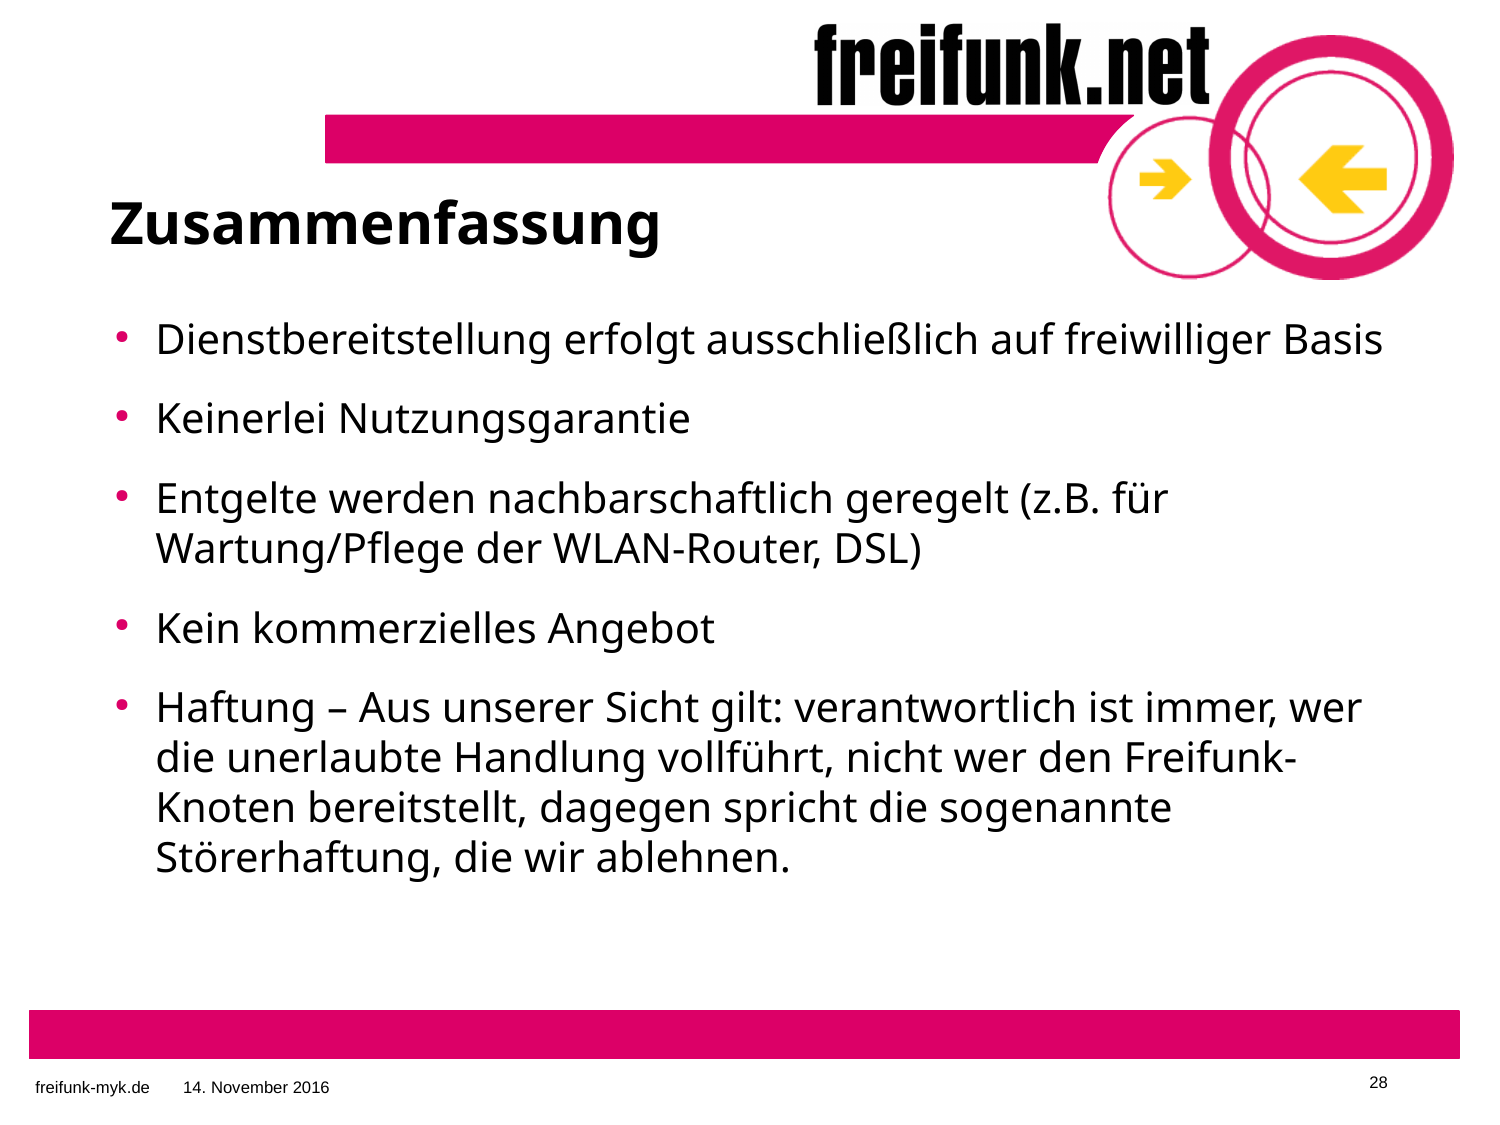

# Zusammenfassung
Dienstbereitstellung erfolgt ausschließlich auf freiwilliger Basis
Keinerlei Nutzungsgarantie
Entgelte werden nachbarschaftlich geregelt (z.B. für Wartung/Pflege der WLAN-Router, DSL)
Kein kommerzielles Angebot
Haftung – Aus unserer Sicht gilt: verantwortlich ist immer, wer die unerlaubte Handlung vollführt, nicht wer den Freifunk-Knoten bereitstellt, dagegen spricht die sogenannte Störerhaftung, die wir ablehnen.
28
freifunk-myk.de